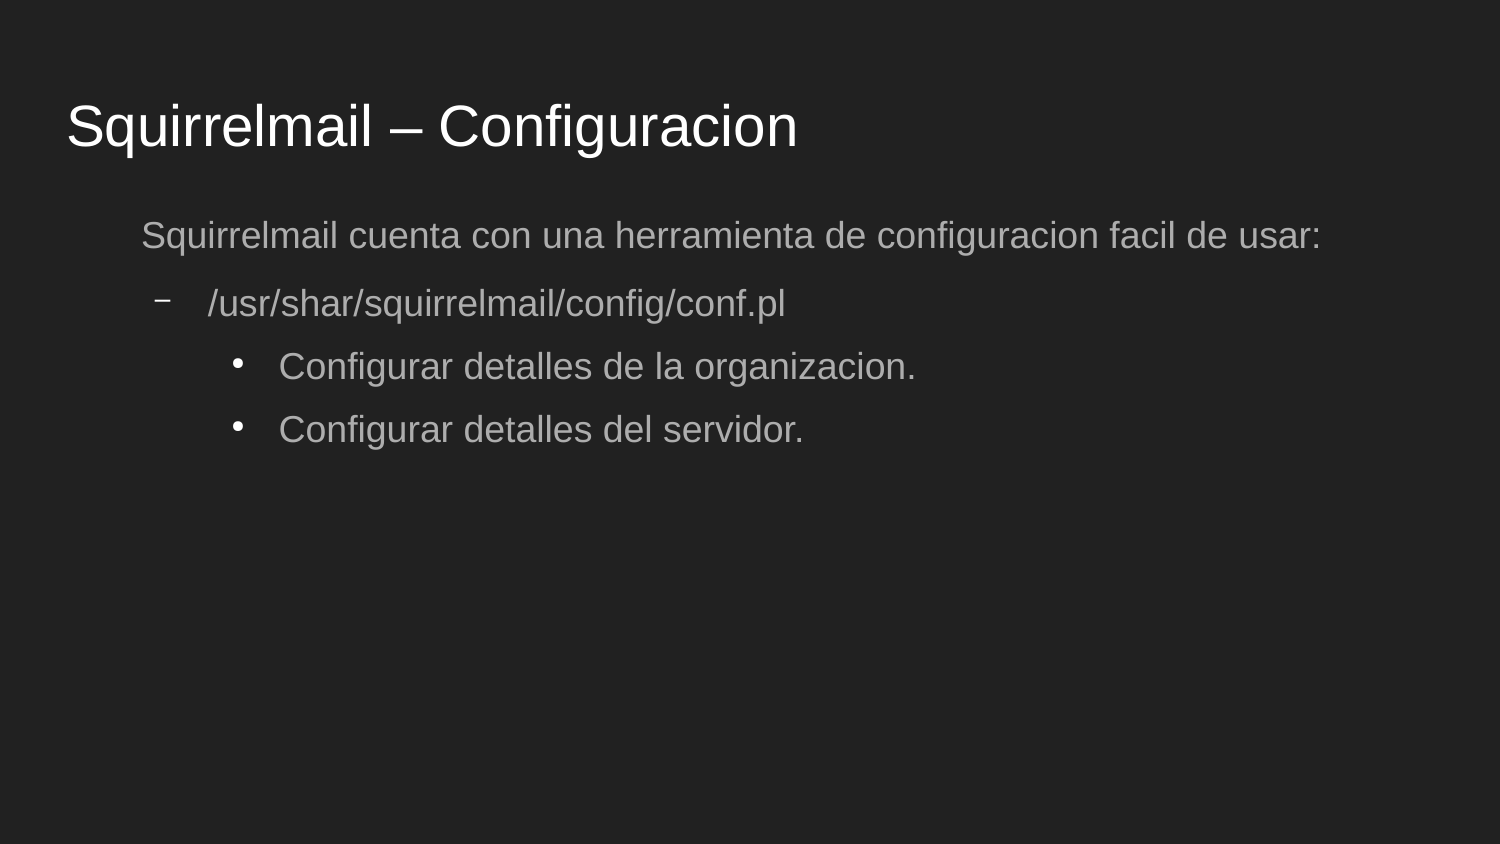

# Squirrelmail – Configuracion
Squirrelmail cuenta con una herramienta de configuracion facil de usar:
/usr/shar/squirrelmail/config/conf.pl
Configurar detalles de la organizacion.
Configurar detalles del servidor.